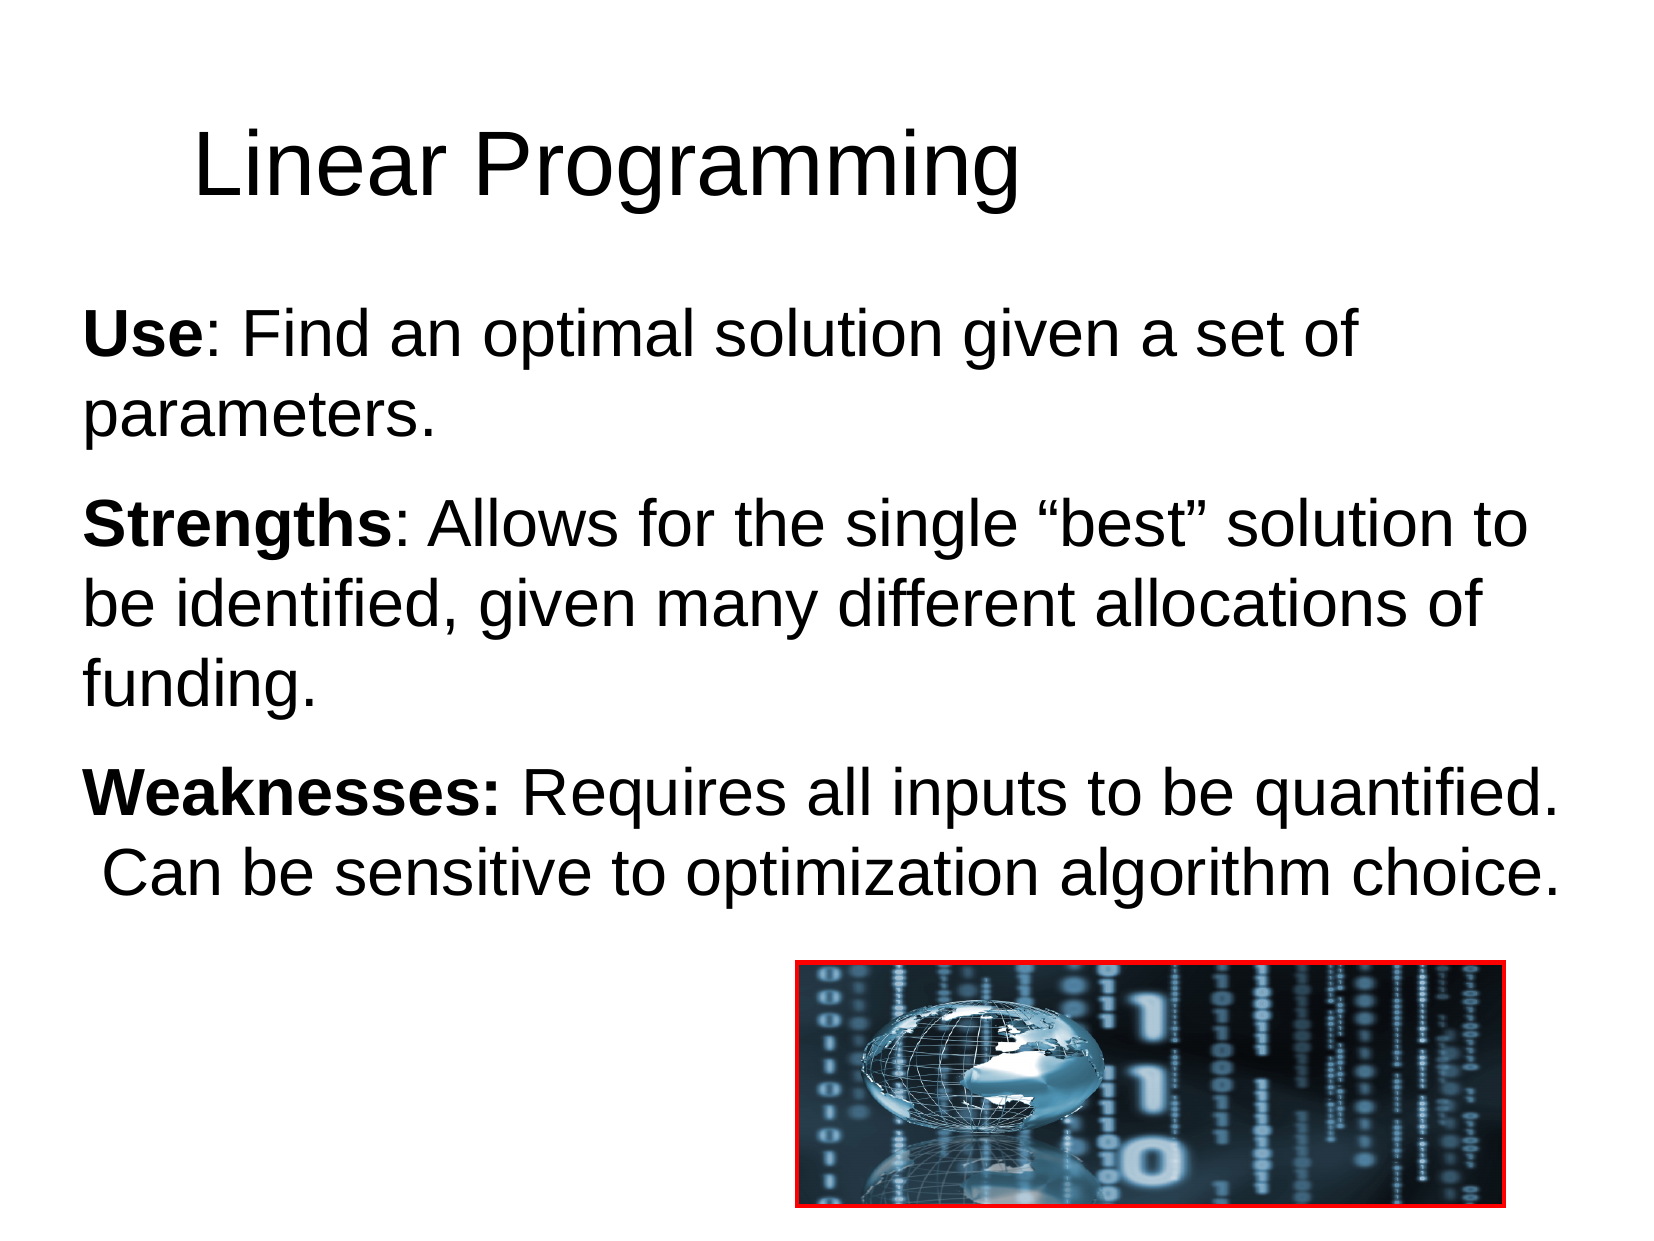

# Linear Programming
Use: Find an optimal solution given a set of parameters.
Strengths: Allows for the single “best” solution to be identified, given many different allocations of funding.
Weaknesses: Requires all inputs to be quantified. Can be sensitive to optimization algorithm choice.